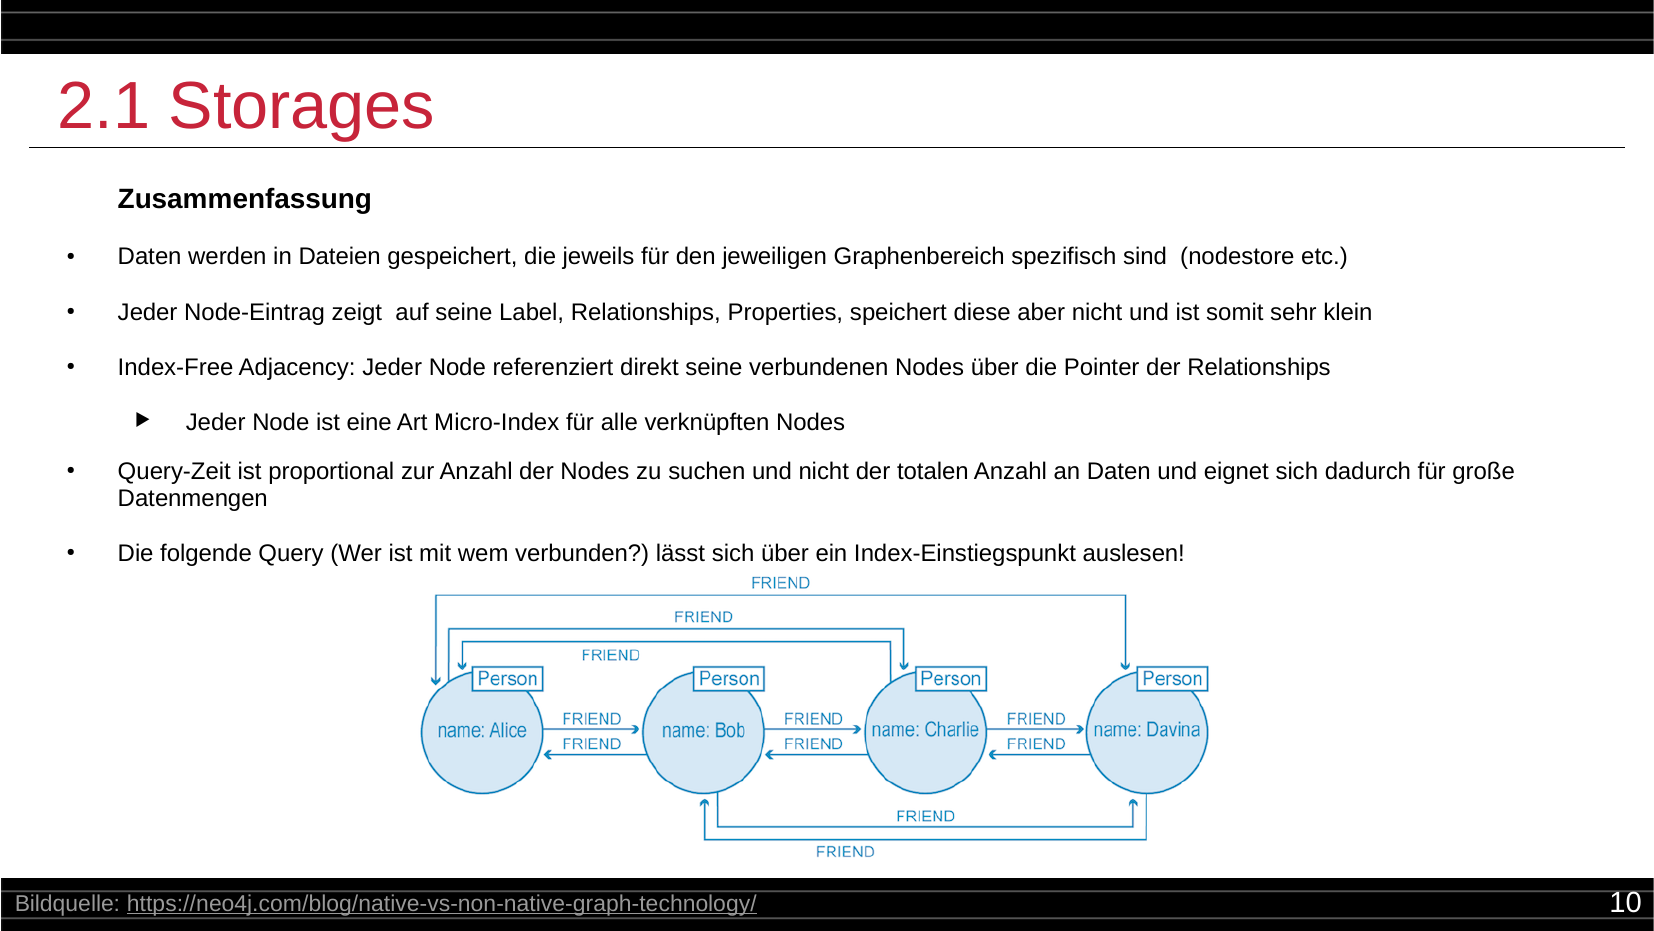

2.1 Storages
# Zusammenfassung
Daten werden in Dateien gespeichert, die jeweils für den jeweiligen Graphenbereich spezifisch sind (nodestore etc.)
Jeder Node-Eintrag zeigt auf seine Label, Relationships, Properties, speichert diese aber nicht und ist somit sehr klein
Index-Free Adjacency: Jeder Node referenziert direkt seine verbundenen Nodes über die Pointer der Relationships
Jeder Node ist eine Art Micro-Index für alle verknüpften Nodes
Query-Zeit ist proportional zur Anzahl der Nodes zu suchen und nicht der totalen Anzahl an Daten und eignet sich dadurch für große Datenmengen
Die folgende Query (Wer ist mit wem verbunden?) lässt sich über ein Index-Einstiegspunkt auslesen!
Bildquelle: https://neo4j.com/blog/native-vs-non-native-graph-technology/